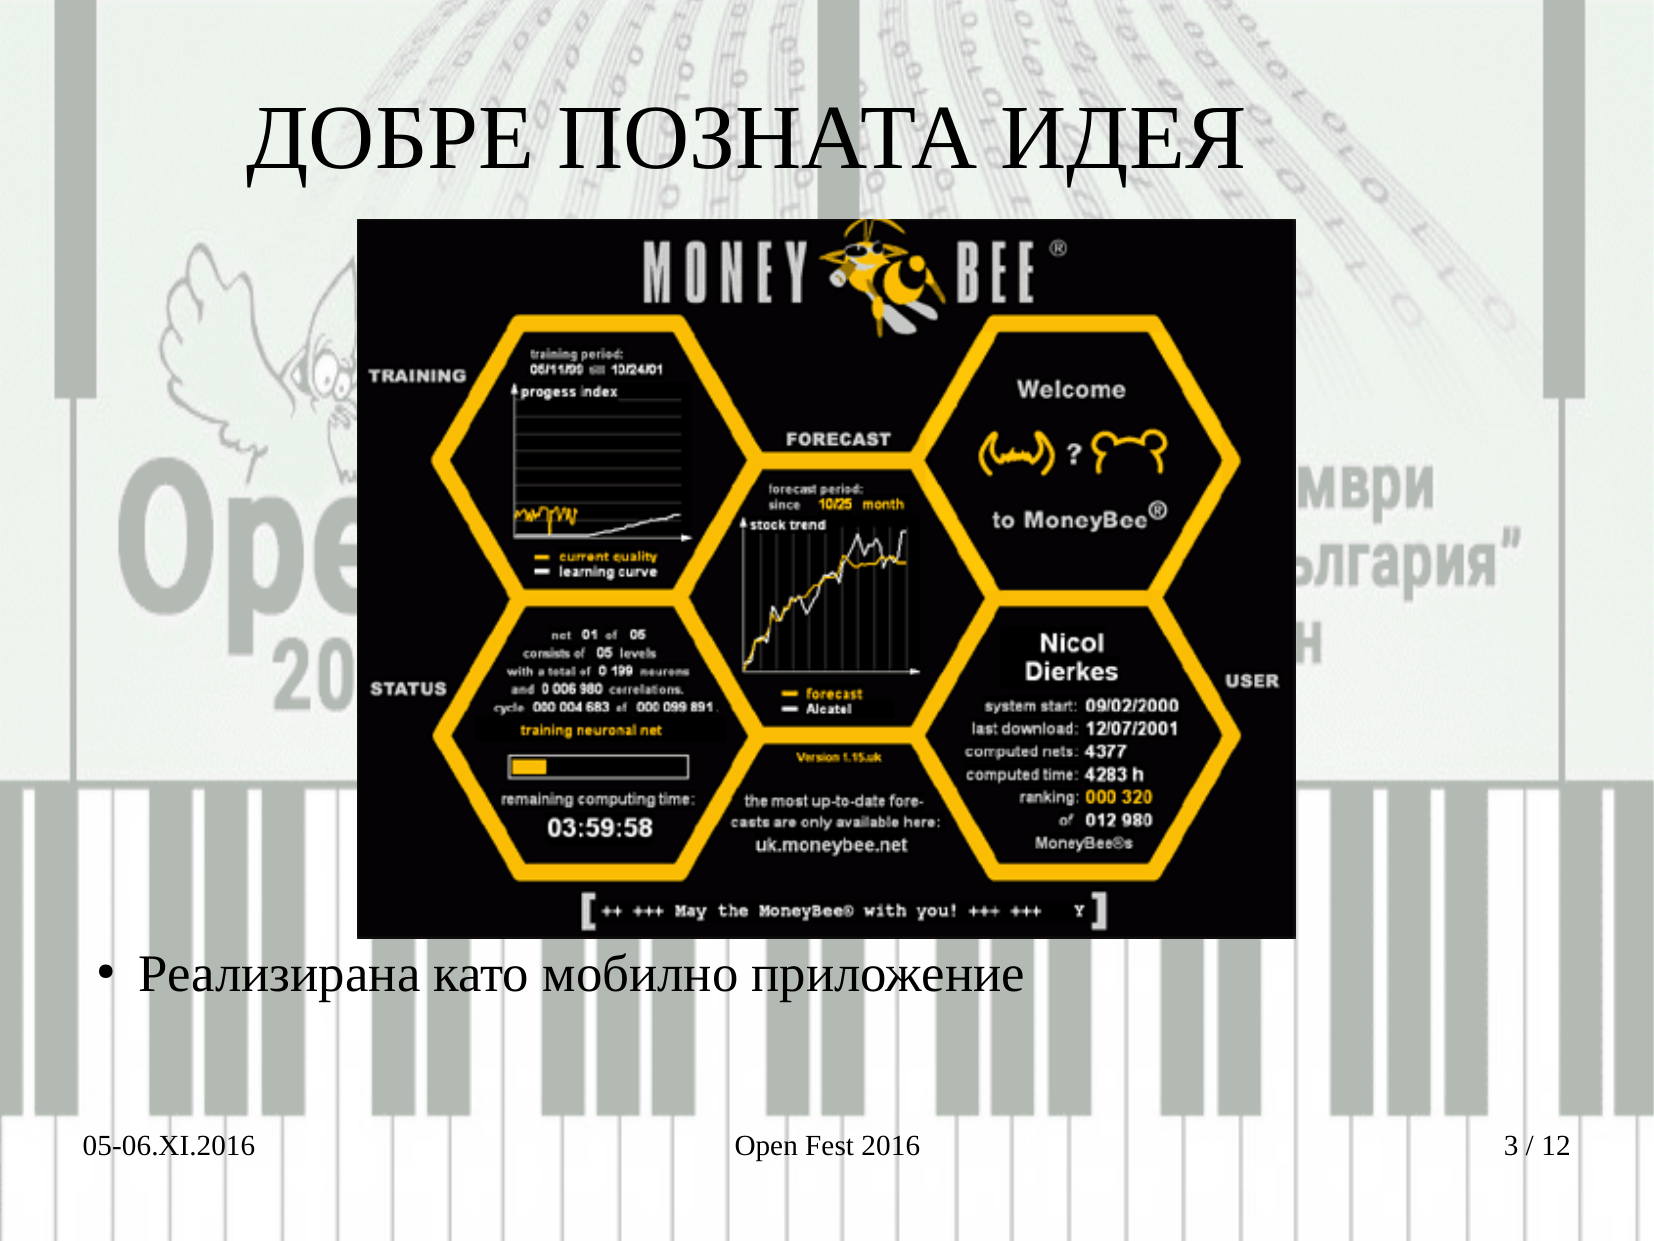

# ДОБРЕ ПОЗНАТА ИДЕЯ
Реализирана като мобилно приложение
05-06.XI.2016
Open Fest 2016
3